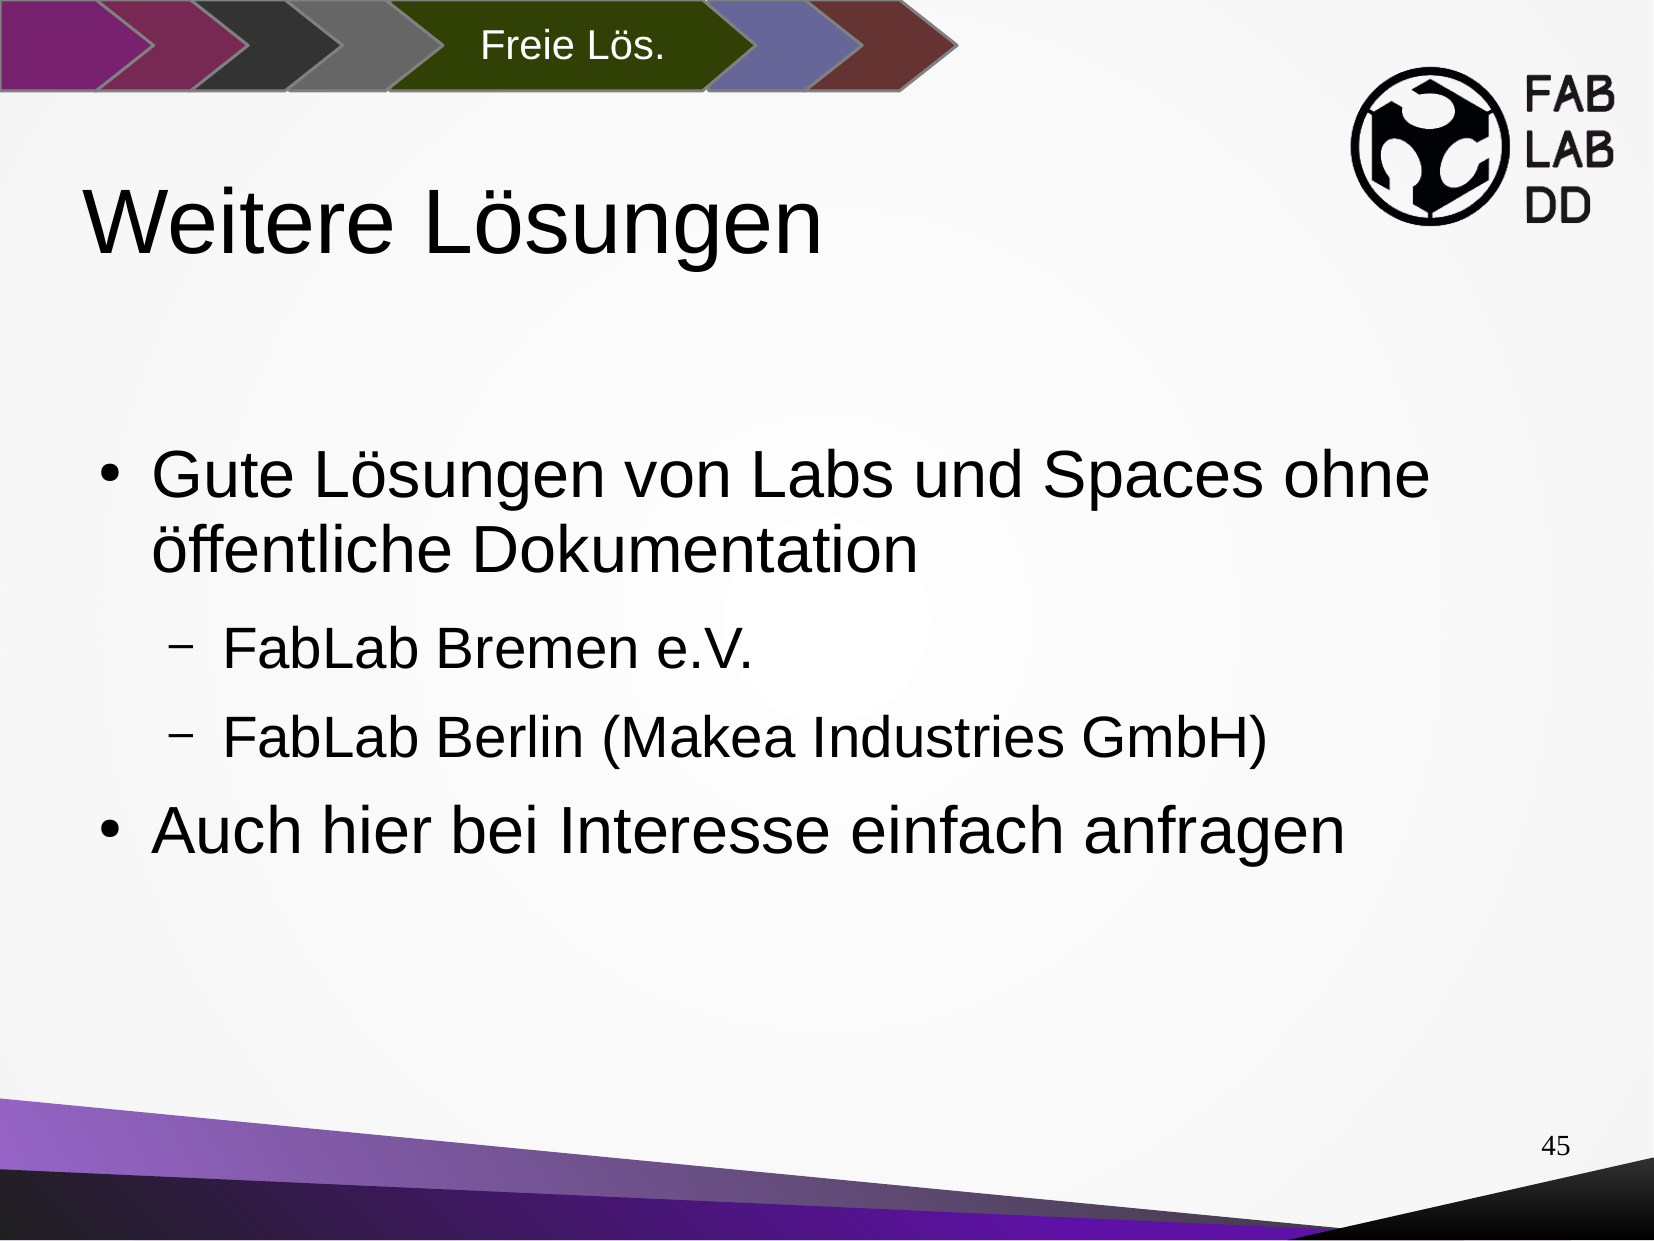

Freie Lös.
# Weitere Lösungen
Gute Lösungen von Labs und Spaces ohne öffentliche Dokumentation
FabLab Bremen e.V.
FabLab Berlin (Makea Industries GmbH)
Auch hier bei Interesse einfach anfragen